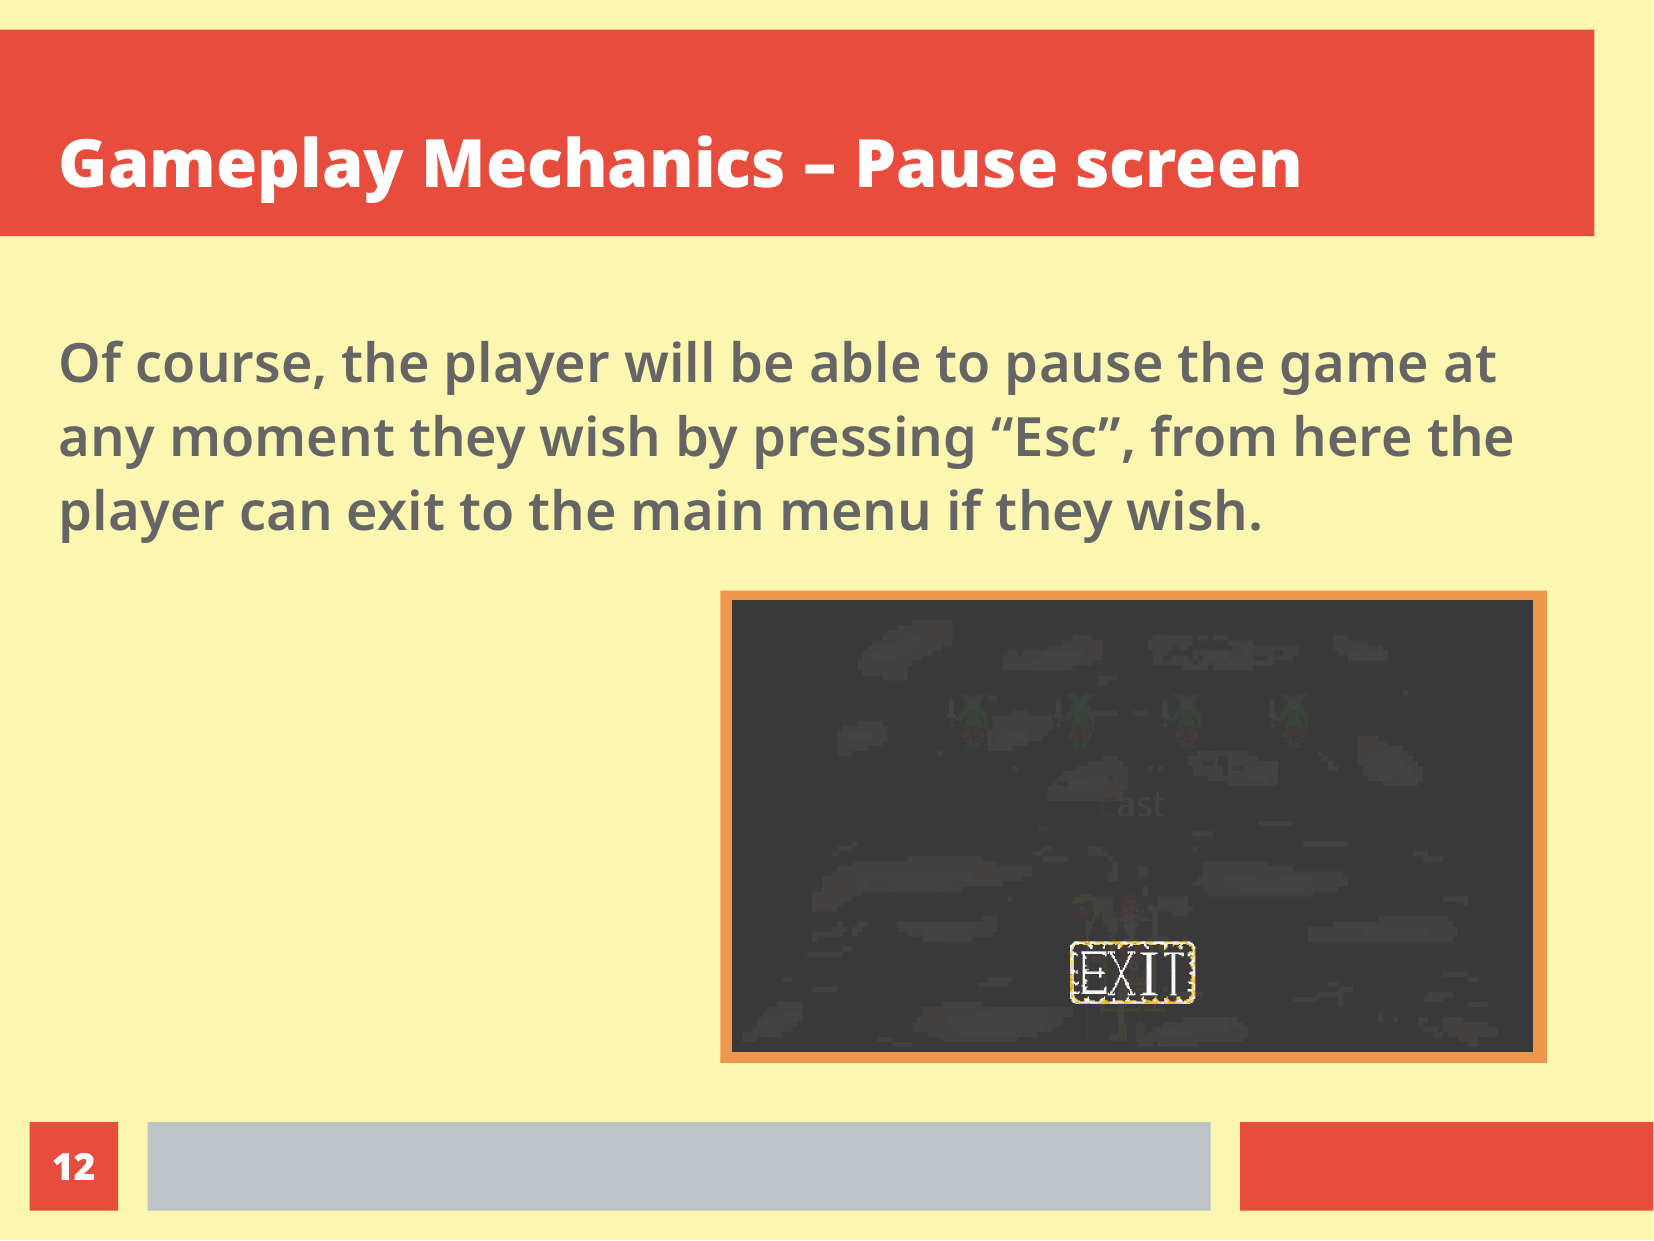

# Gameplay Mechanics – Pause screen
Of course, the player will be able to pause the game at any moment they wish by pressing “Esc”, from here the player can exit to the main menu if they wish.
12